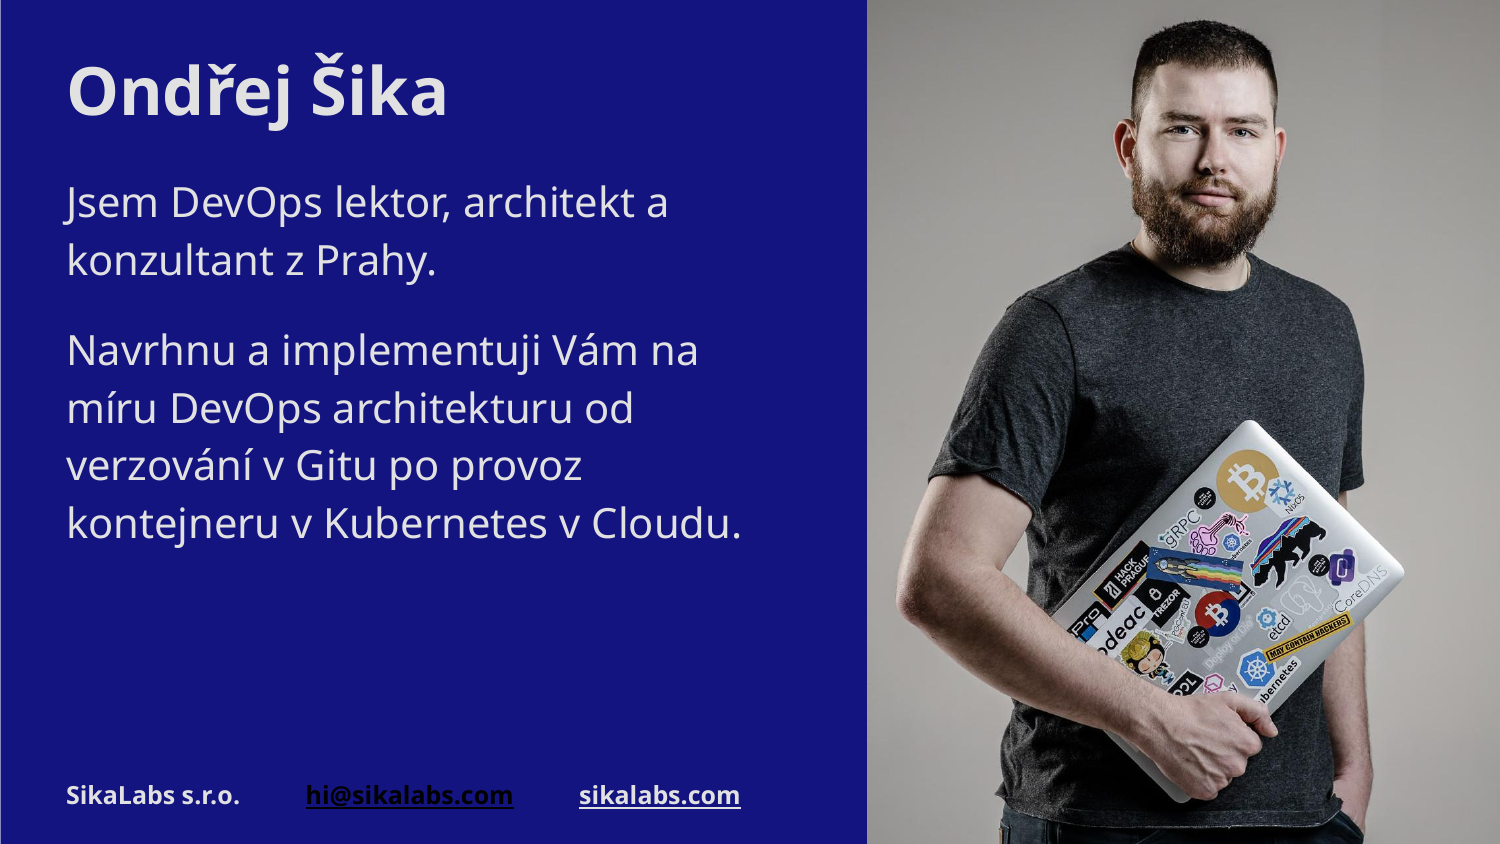

# Ondřej Šika
Jsem DevOps lektor, architekt a konzultant z Prahy.
Navrhnu a implementuji Vám na míru DevOps architekturu od verzování v Gitu po provoz kontejneru v Kubernetes v Cloudu.